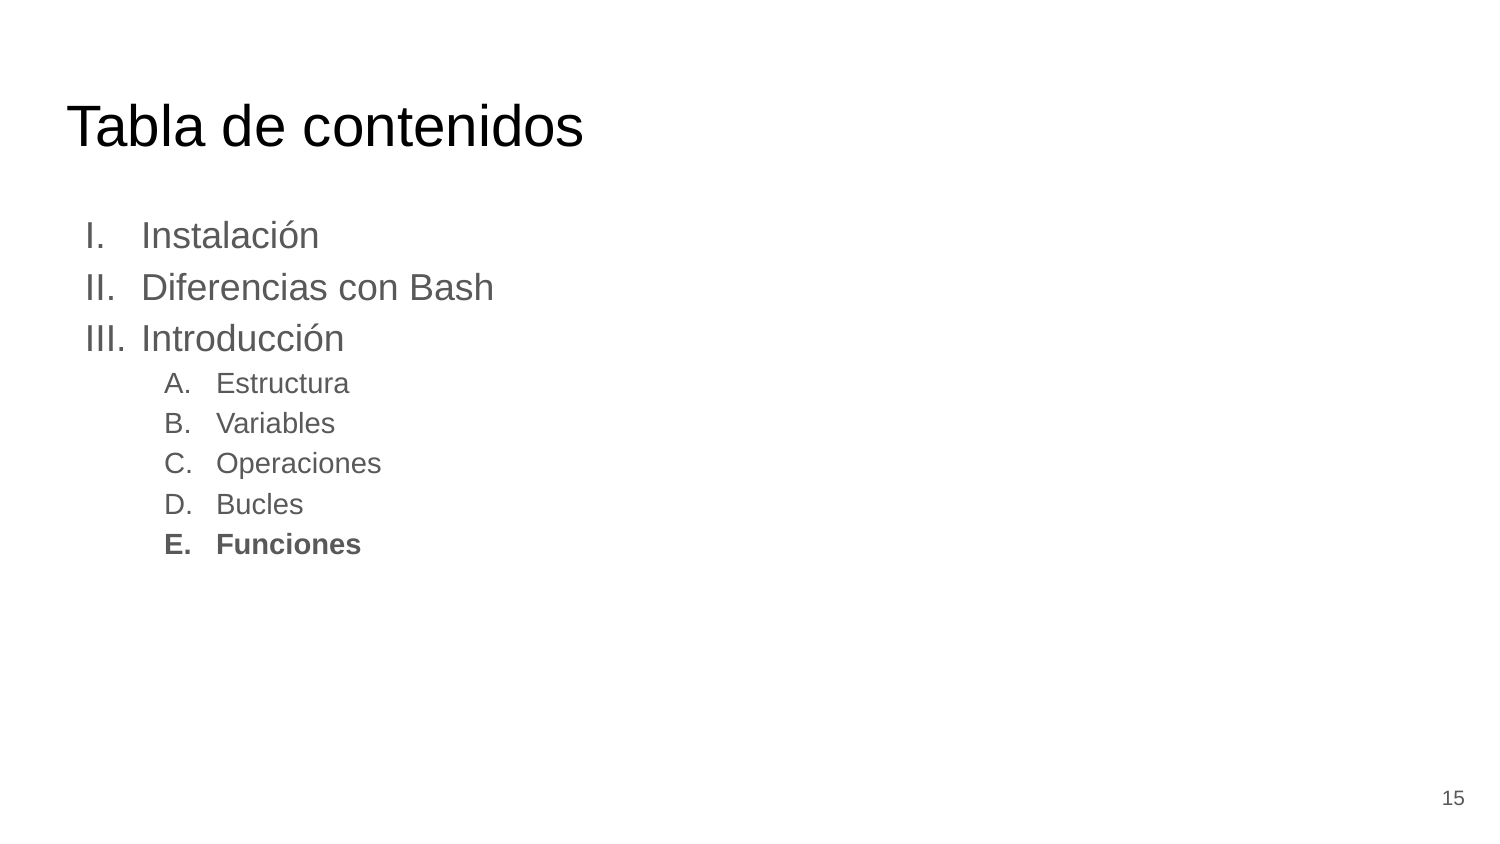

# Tabla de contenidos
Instalación
Diferencias con Bash
Introducción
Estructura
Variables
Operaciones
Bucles
Funciones